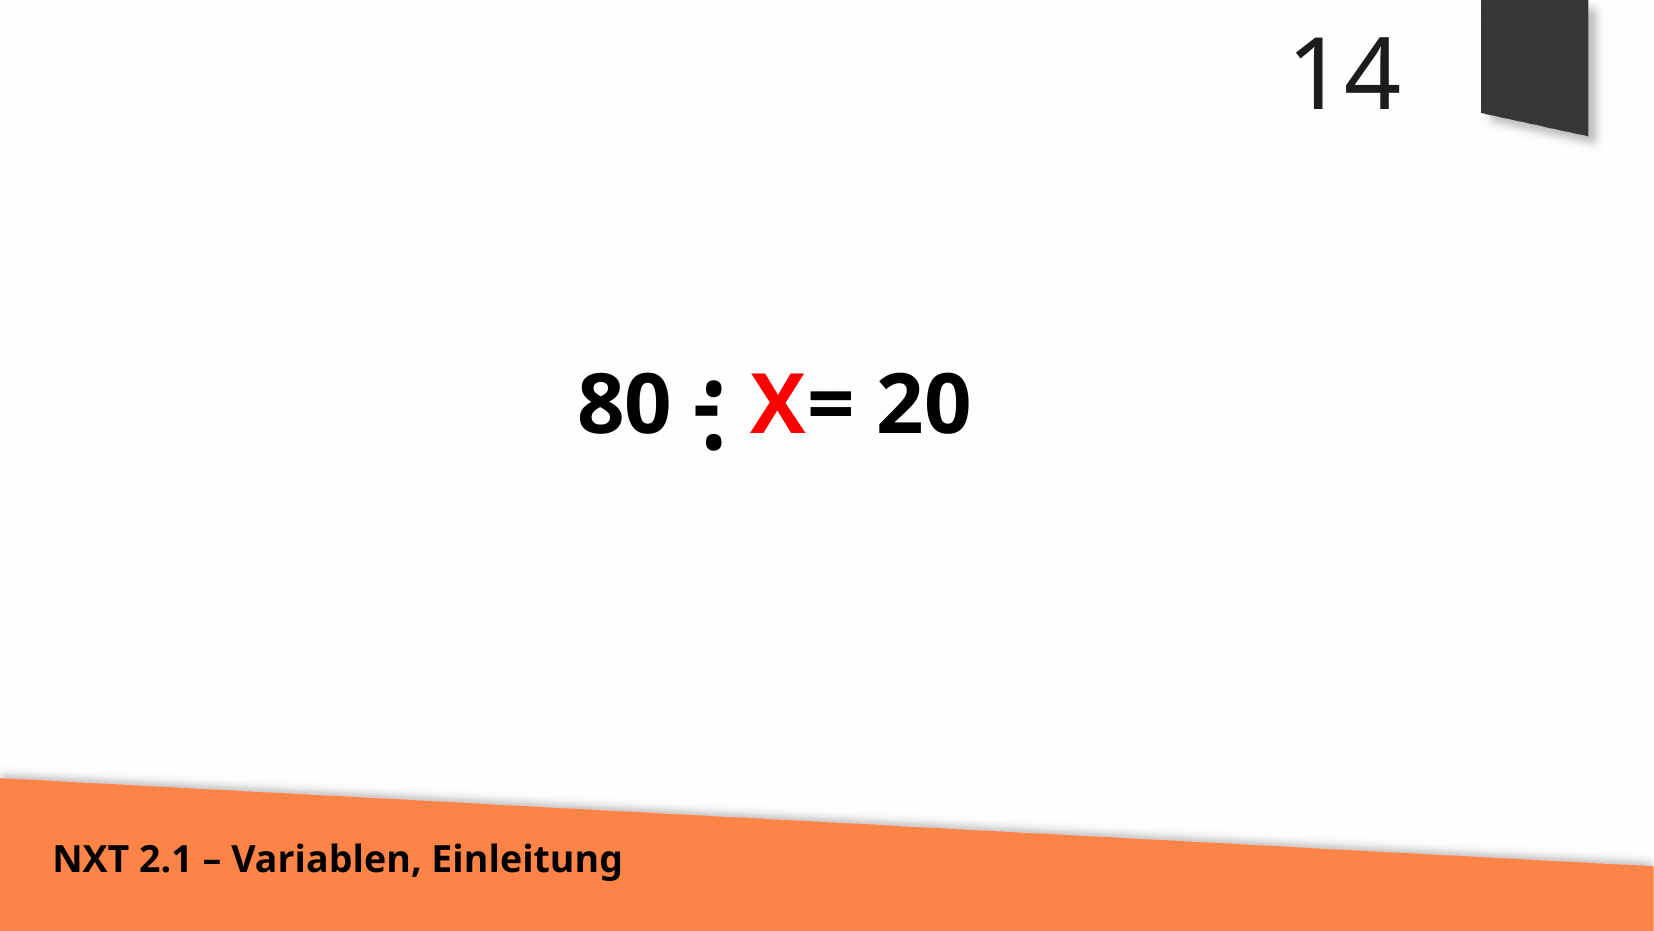

:
80 - = 20
X
NXT 2.1 – Variablen, Einleitung